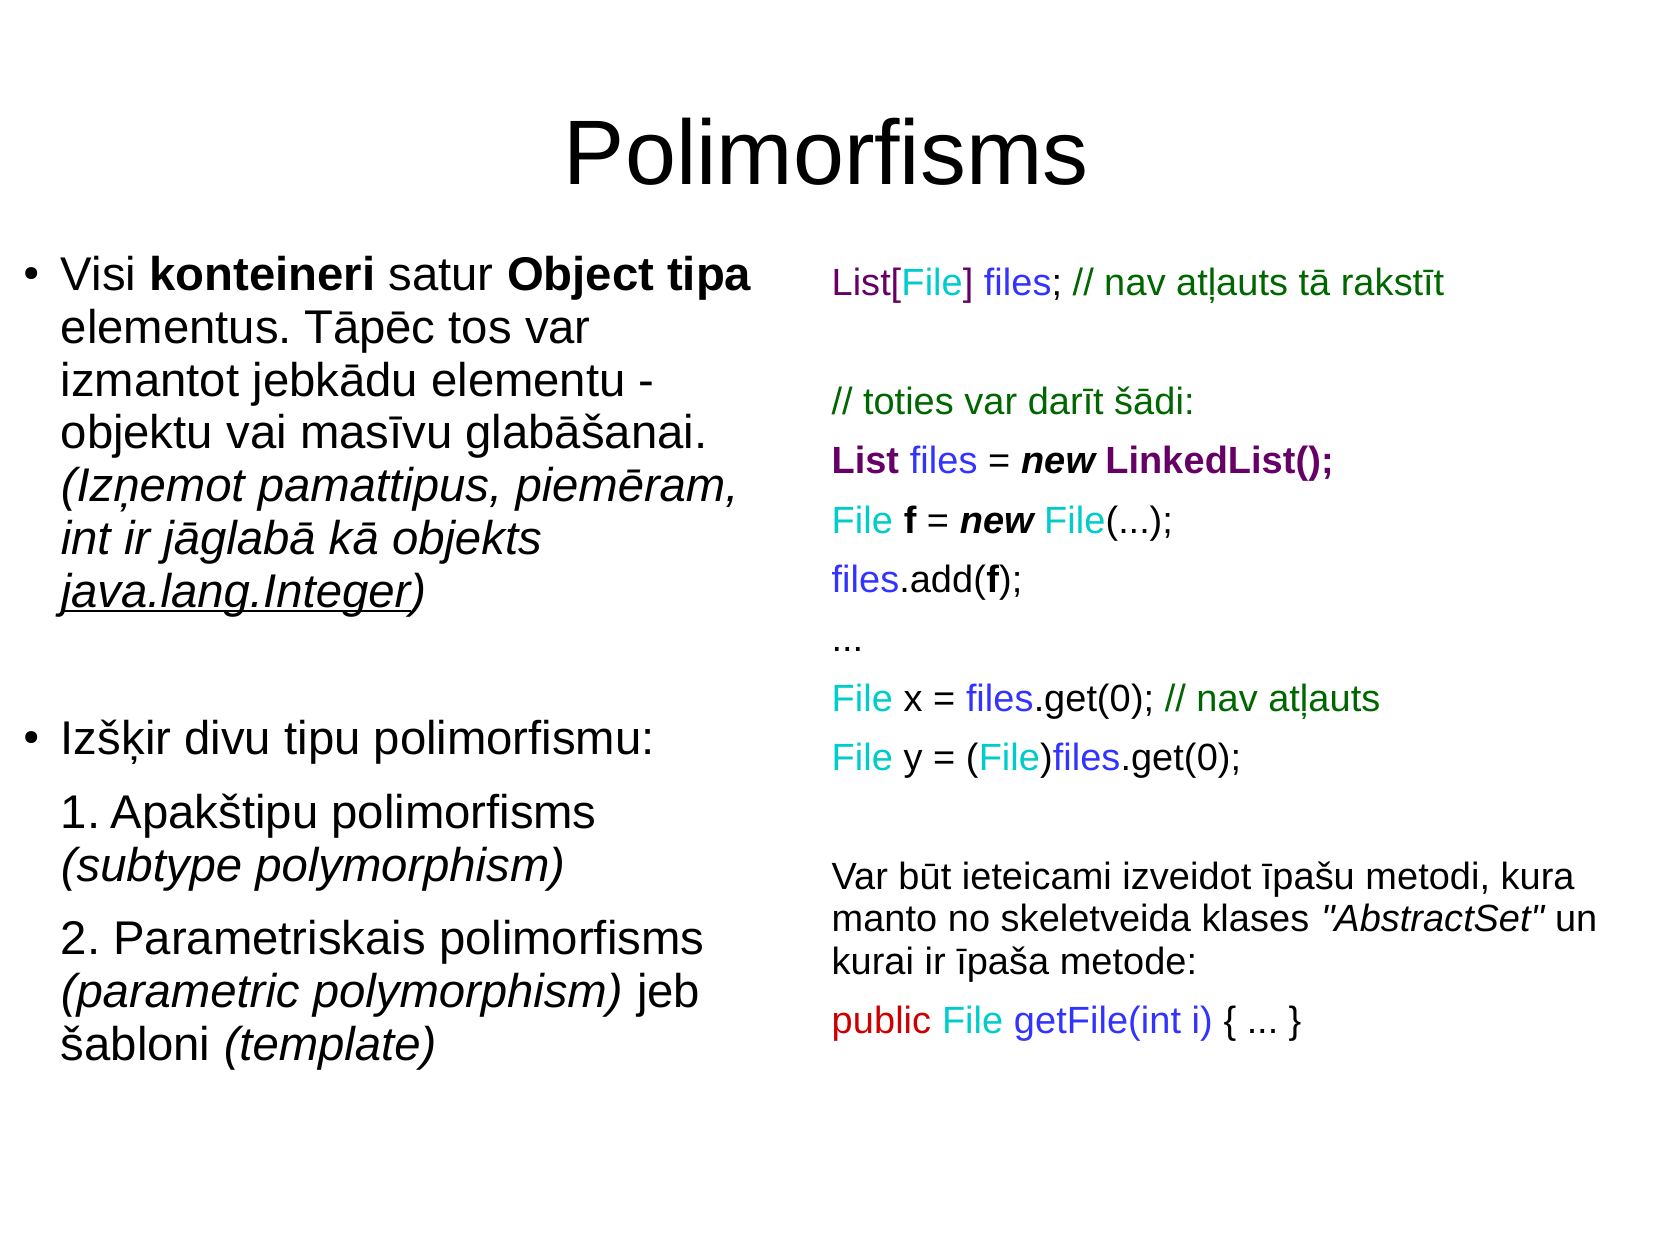

# Polimorfisms
Visi konteineri satur Object tipa elementus. Tāpēc tos var izmantot jebkādu elementu - objektu vai masīvu glabāšanai. (Izņemot pamattipus, piemēram, int ir jāglabā kā objekts java.lang.Integer)
Izšķir divu tipu polimorfismu:
1. Apakštipu polimorfisms (subtype polymorphism)
2. Parametriskais polimorfisms (parametric polymorphism) 		jeb šabloni (template)
List[File] files; // nav atļauts tā rakstīt
// toties var darīt šādi:
List files = new LinkedList();
File f = new File(...);
files.add(f);
...
File x = files.get(0); // nav atļauts
File y = (File)files.get(0);
Var būt ieteicami izveidot īpašu metodi, kura manto no skeletveida klases "AbstractSet" un kurai ir īpaša metode:
public File getFile(int i) { ... }